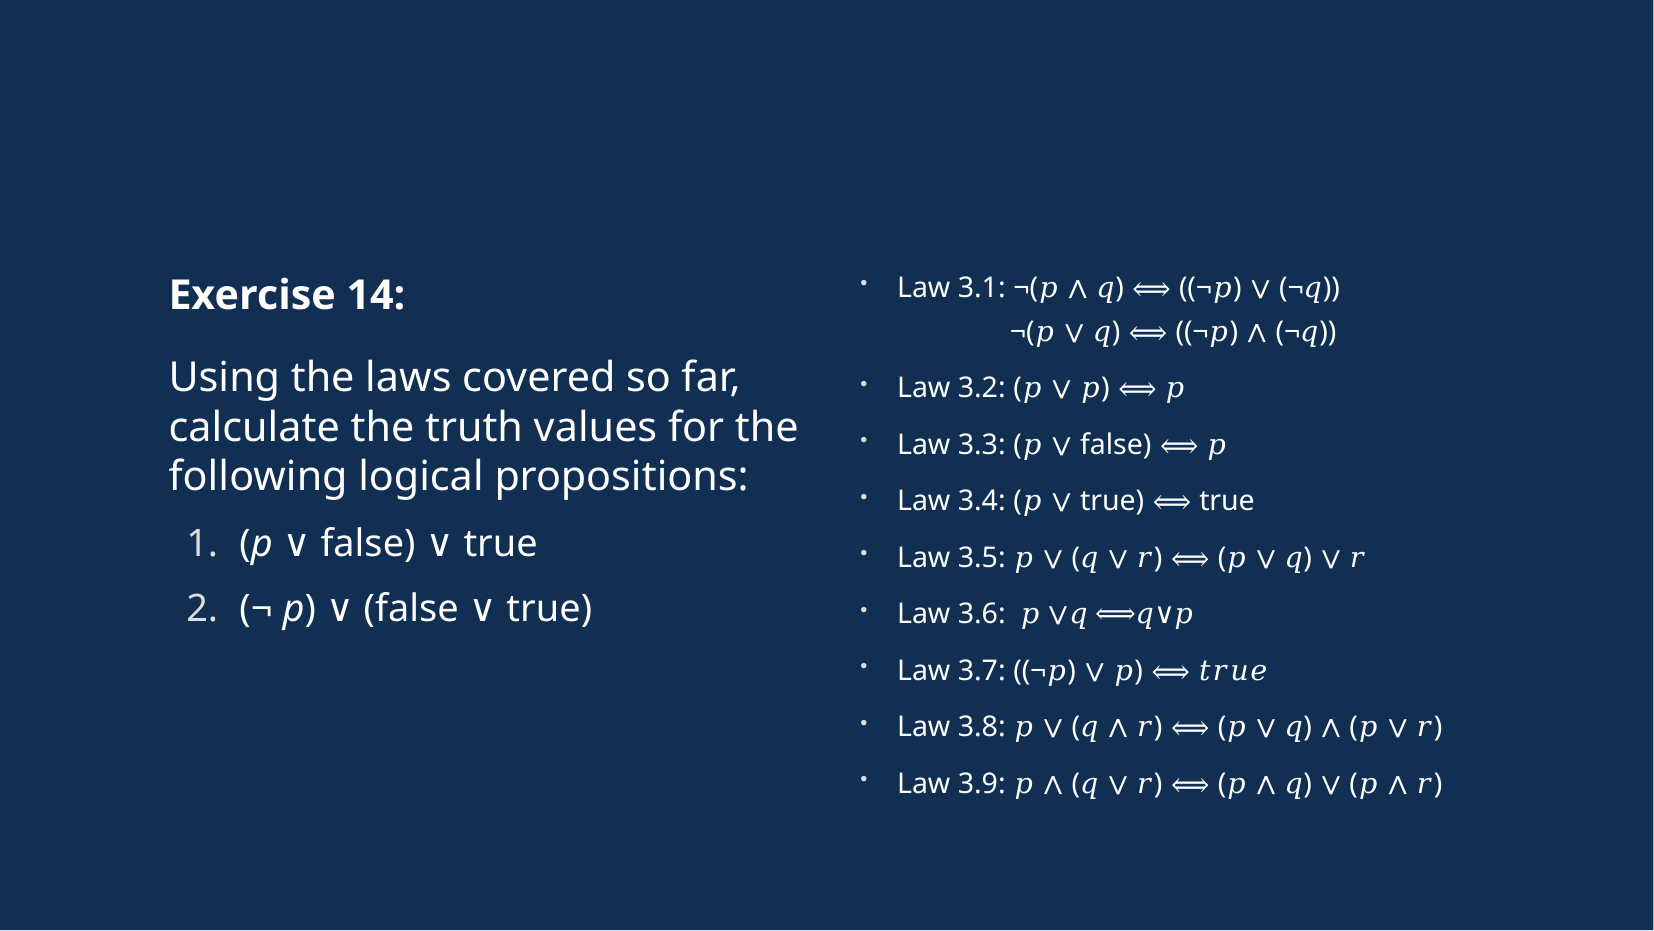

#
Exercise 14:
Using the laws covered so far, calculate the truth values for the following logical propositions:
(p ∨ false) ∨ true
(¬ p) ∨ (false ∨ true)
Law 3.1: ¬(𝑝 ∧ 𝑞) ⟺ ((¬𝑝) ∨ (¬𝑞))
 ¬(𝑝 ∨ 𝑞) ⟺ ((¬𝑝) ∧ (¬𝑞))
Law 3.2: (𝑝 ∨ 𝑝) ⟺ 𝑝
Law 3.3: (𝑝 ∨ false) ⟺ 𝑝
Law 3.4: (𝑝 ∨ true) ⟺ true
Law 3.5: 𝑝 ∨ (𝑞 ∨ 𝑟) ⟺ (𝑝 ∨ 𝑞) ∨ 𝑟
Law 3.6: 𝑝 ∨𝑞 ⟺𝑞∨𝑝
Law 3.7: ((¬𝑝) ∨ 𝑝) ⟺ 𝑡𝑟𝑢𝑒
Law 3.8: 𝑝 ∨ (𝑞 ∧ 𝑟) ⟺ (𝑝 ∨ 𝑞) ∧ (𝑝 ∨ 𝑟)
Law 3.9: 𝑝 ∧ (𝑞 ∨ 𝑟) ⟺ (𝑝 ∧ 𝑞) ∨ (𝑝 ∧ 𝑟)